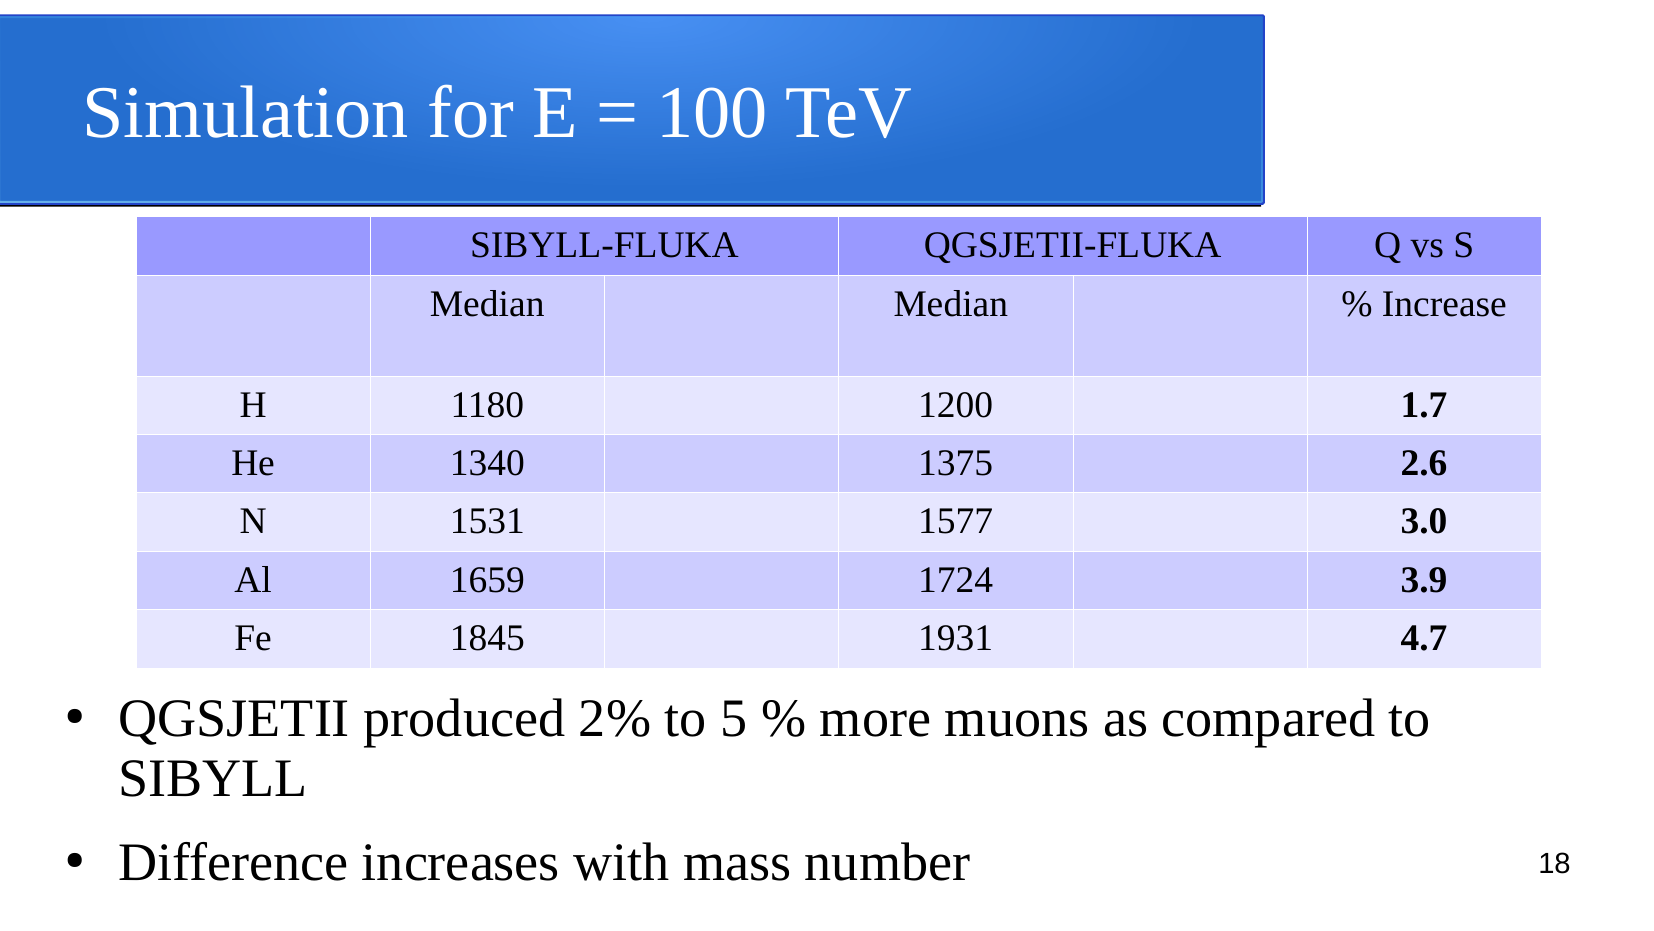

# Simulation for E = 100 TeV
| | SIBYLL-FLUKA | | QGSJETII-FLUKA | | Q vs S |
| --- | --- | --- | --- | --- | --- |
| | Median | | Median | | % Increase |
| H | 1180 | | 1200 | | 1.7 |
| He | 1340 | | 1375 | | 2.6 |
| N | 1531 | | 1577 | | 3.0 |
| Al | 1659 | | 1724 | | 3.9 |
| Fe | 1845 | | 1931 | | 4.7 |
QGSJETII produced 2% to 5 % more muons as compared to SIBYLL
Difference increases with mass number